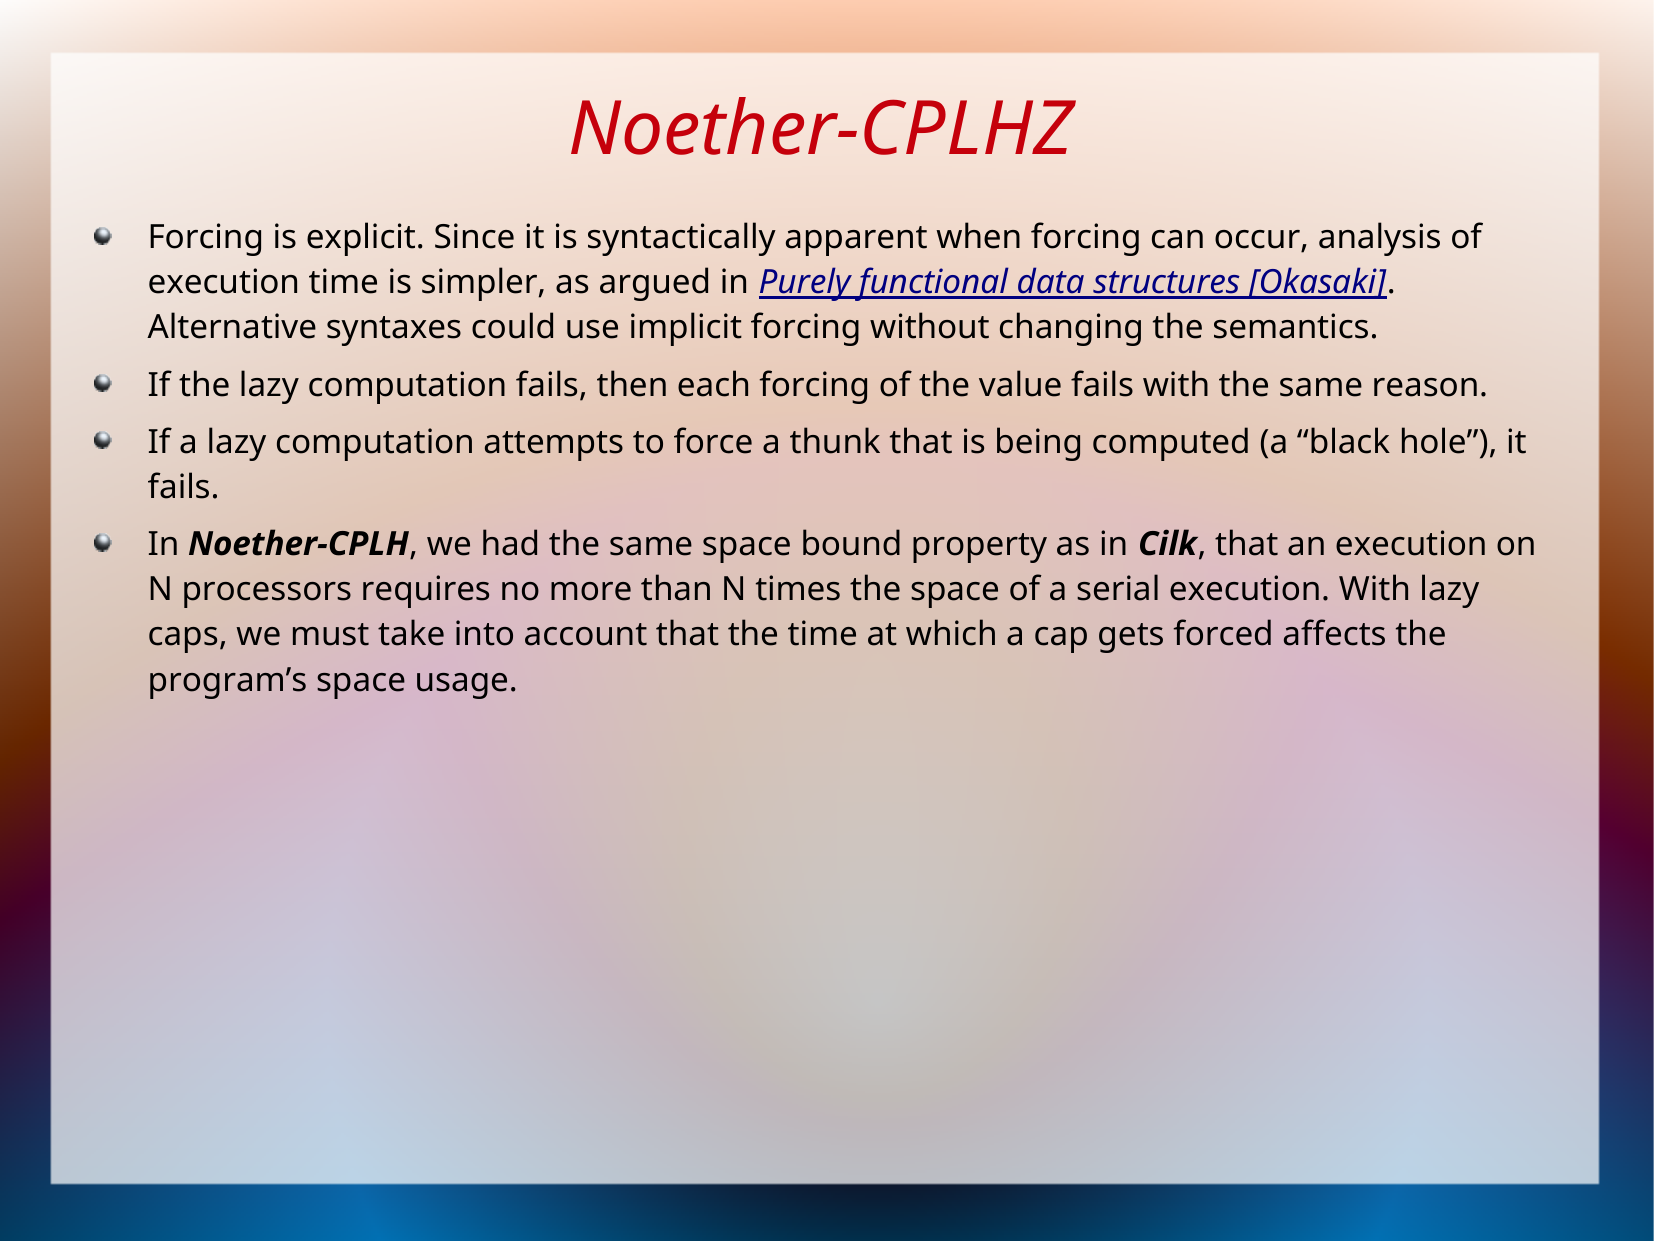

# Noether-CPLHZ
Forcing is explicit. Since it is syntactically apparent when forcing can occur, analysis of execution time is simpler, as argued in Purely functional data structures [Okasaki]. Alternative syntaxes could use implicit forcing without changing the semantics.
If the lazy computation fails, then each forcing of the value fails with the same reason.
If a lazy computation attempts to force a thunk that is being computed (a “black hole”), it fails.
In Noether-CPLH, we had the same space bound property as in Cilk, that an execution on N processors requires no more than N times the space of a serial execution. With lazy caps, we must take into account that the time at which a cap gets forced affects the program’s space usage.